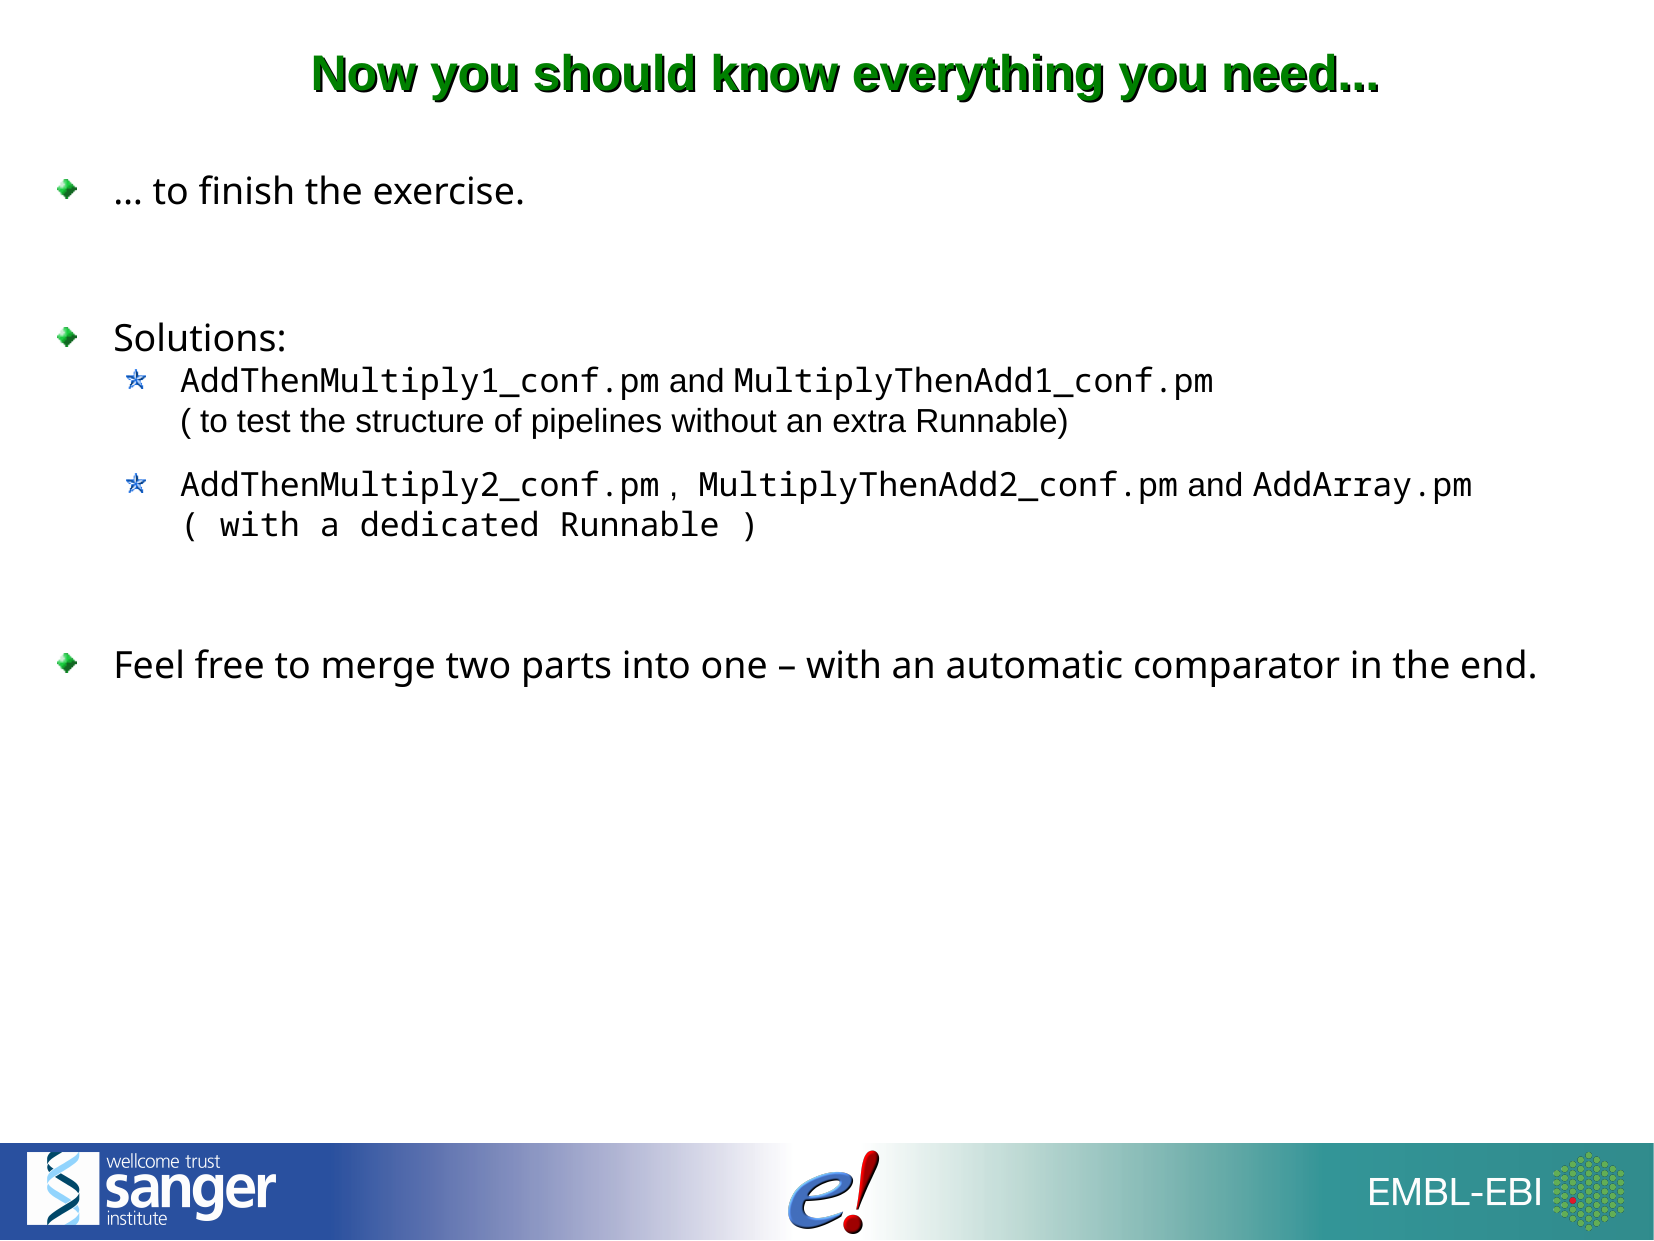

# Now you should know everything you need...
… to finish the exercise.
Solutions:
AddThenMultiply1_conf.pm and MultiplyThenAdd1_conf.pm
( to test the structure of pipelines without an extra Runnable)
AddThenMultiply2_conf.pm , MultiplyThenAdd2_conf.pm and AddArray.pm
( with a dedicated Runnable )
Feel free to merge two parts into one – with an automatic comparator in the end.